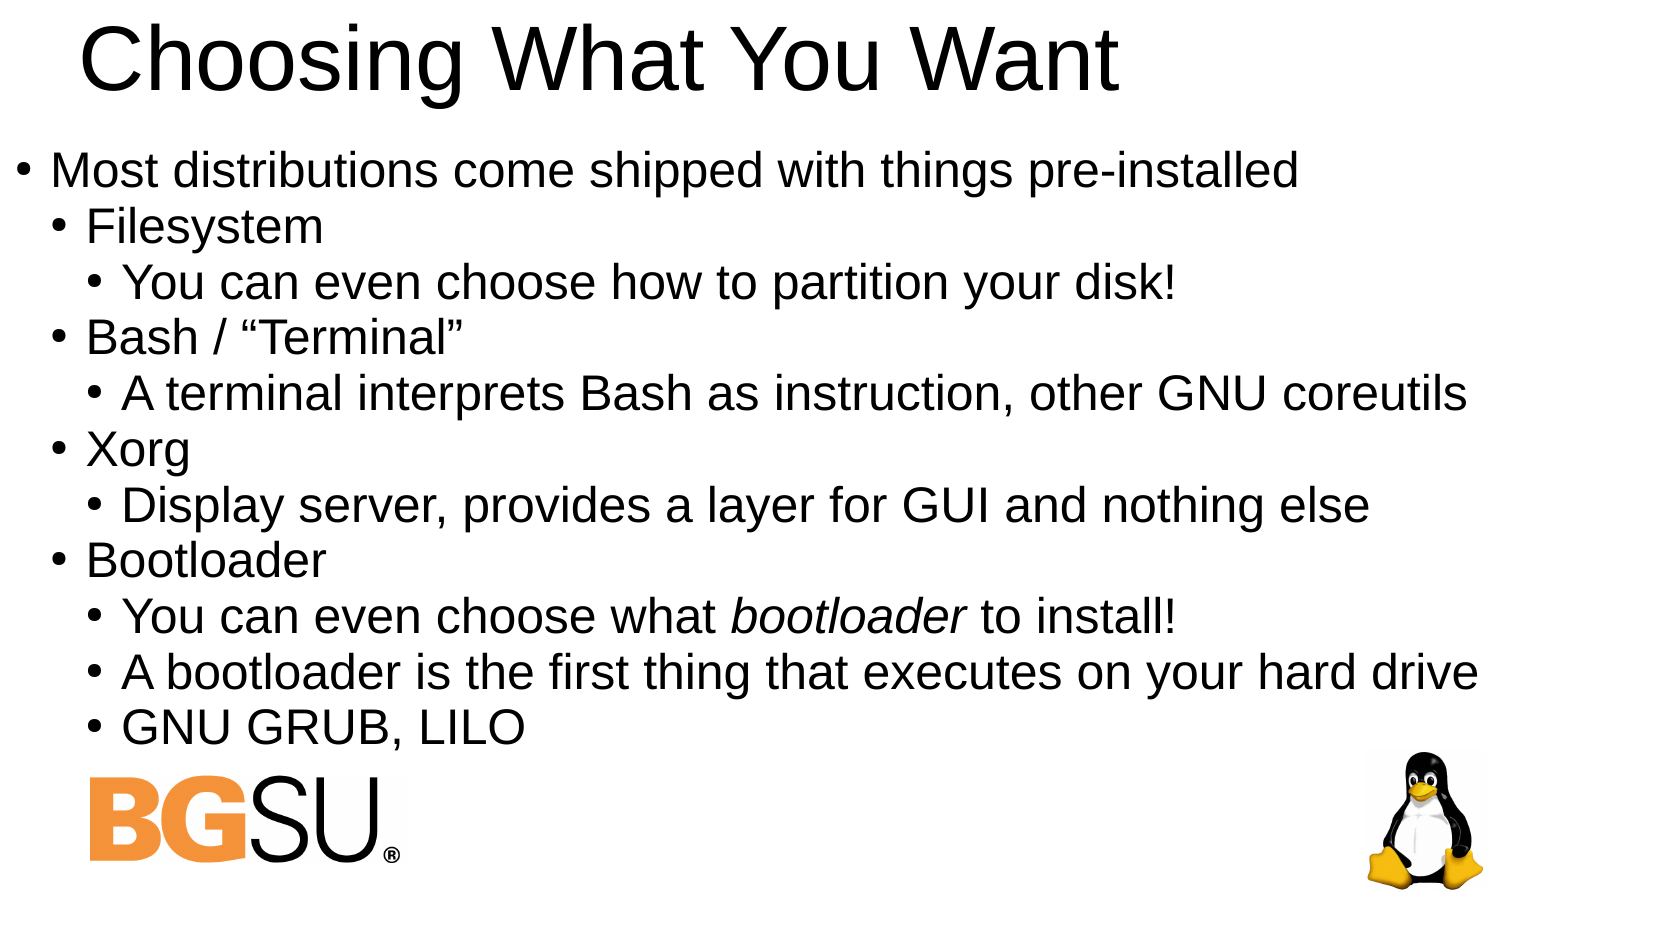

Choosing What You Want
Most distributions come shipped with things pre-installed
Filesystem
You can even choose how to partition your disk!
Bash / “Terminal”
A terminal interprets Bash as instruction, other GNU coreutils
Xorg
Display server, provides a layer for GUI and nothing else
Bootloader
You can even choose what bootloader to install!
A bootloader is the first thing that executes on your hard drive
GNU GRUB, LILO